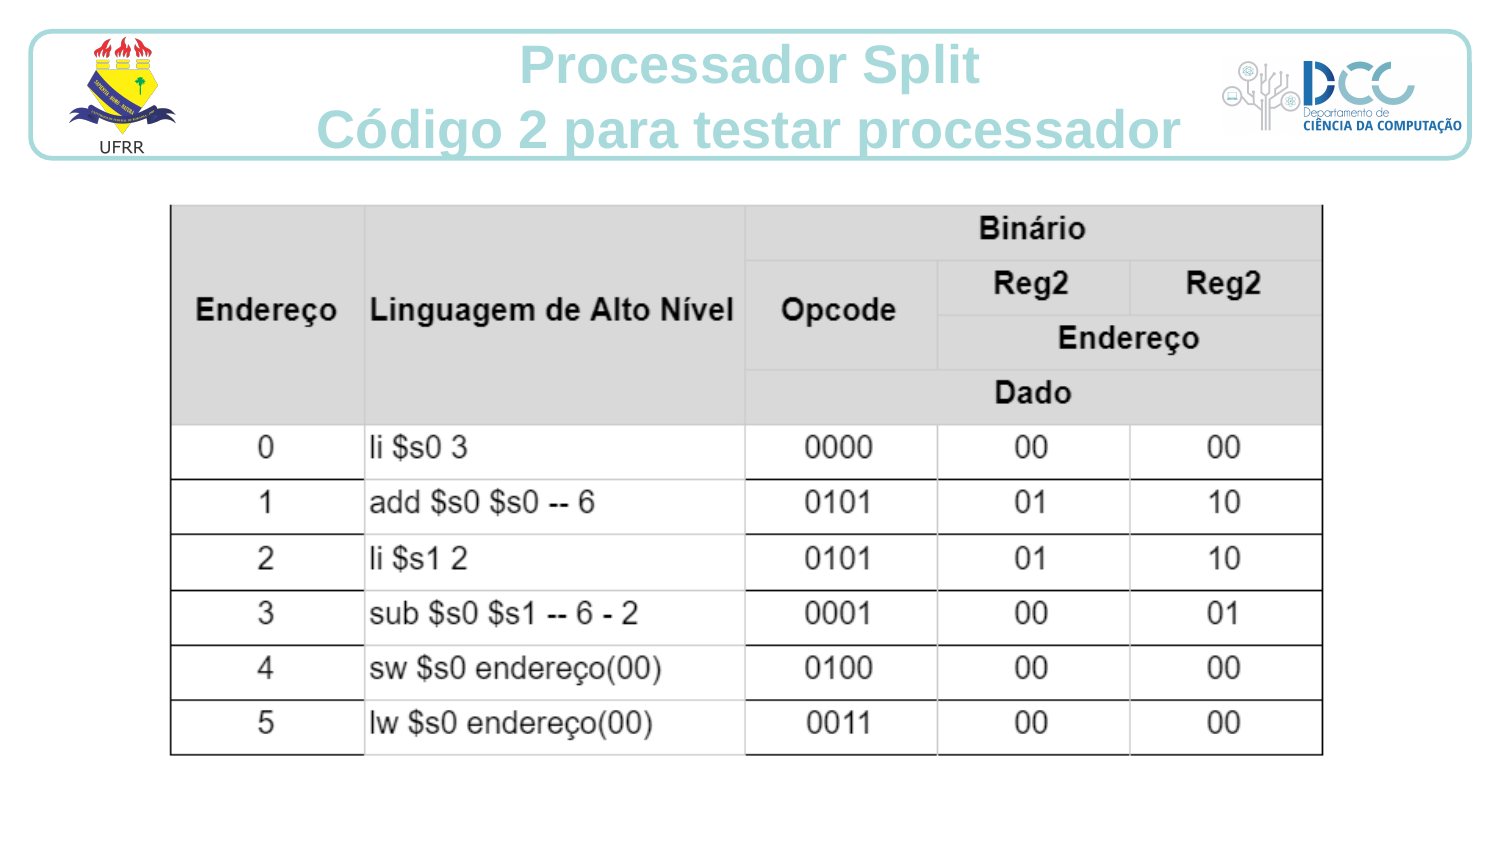

Processador Split
Código 2 para testar processador